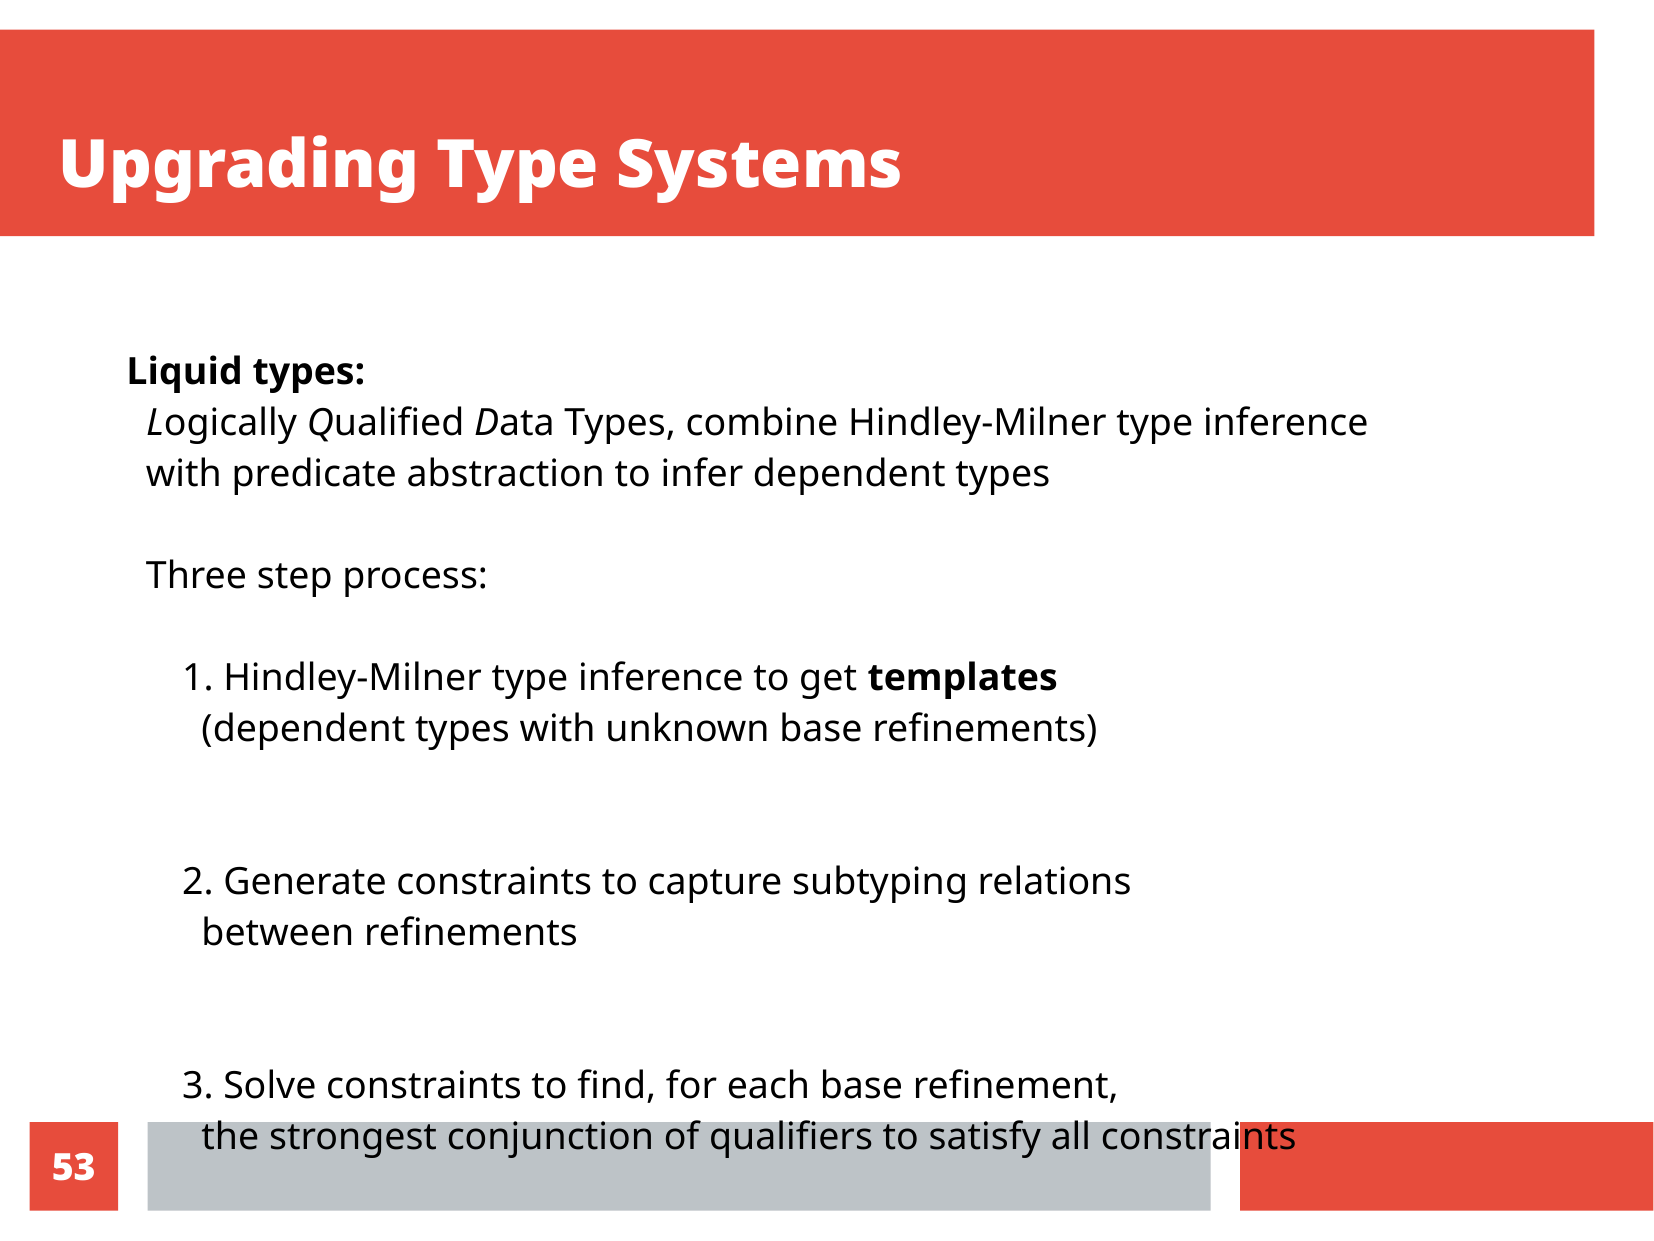

# Upgrading Type Systems
 Liquid types:
 Logically Qualified Data Types, combine Hindley-Milner type inference
 with predicate abstraction to infer dependent types
 Three step process:
	1. Hindley-Milner type inference to get templates
	 (dependent types with unknown base refinements)
	2. Generate constraints to capture subtyping relations
	 between refinements
	3. Solve constraints to find, for each base refinement,
	 the strongest conjunction of qualifiers to satisfy all constraints
53